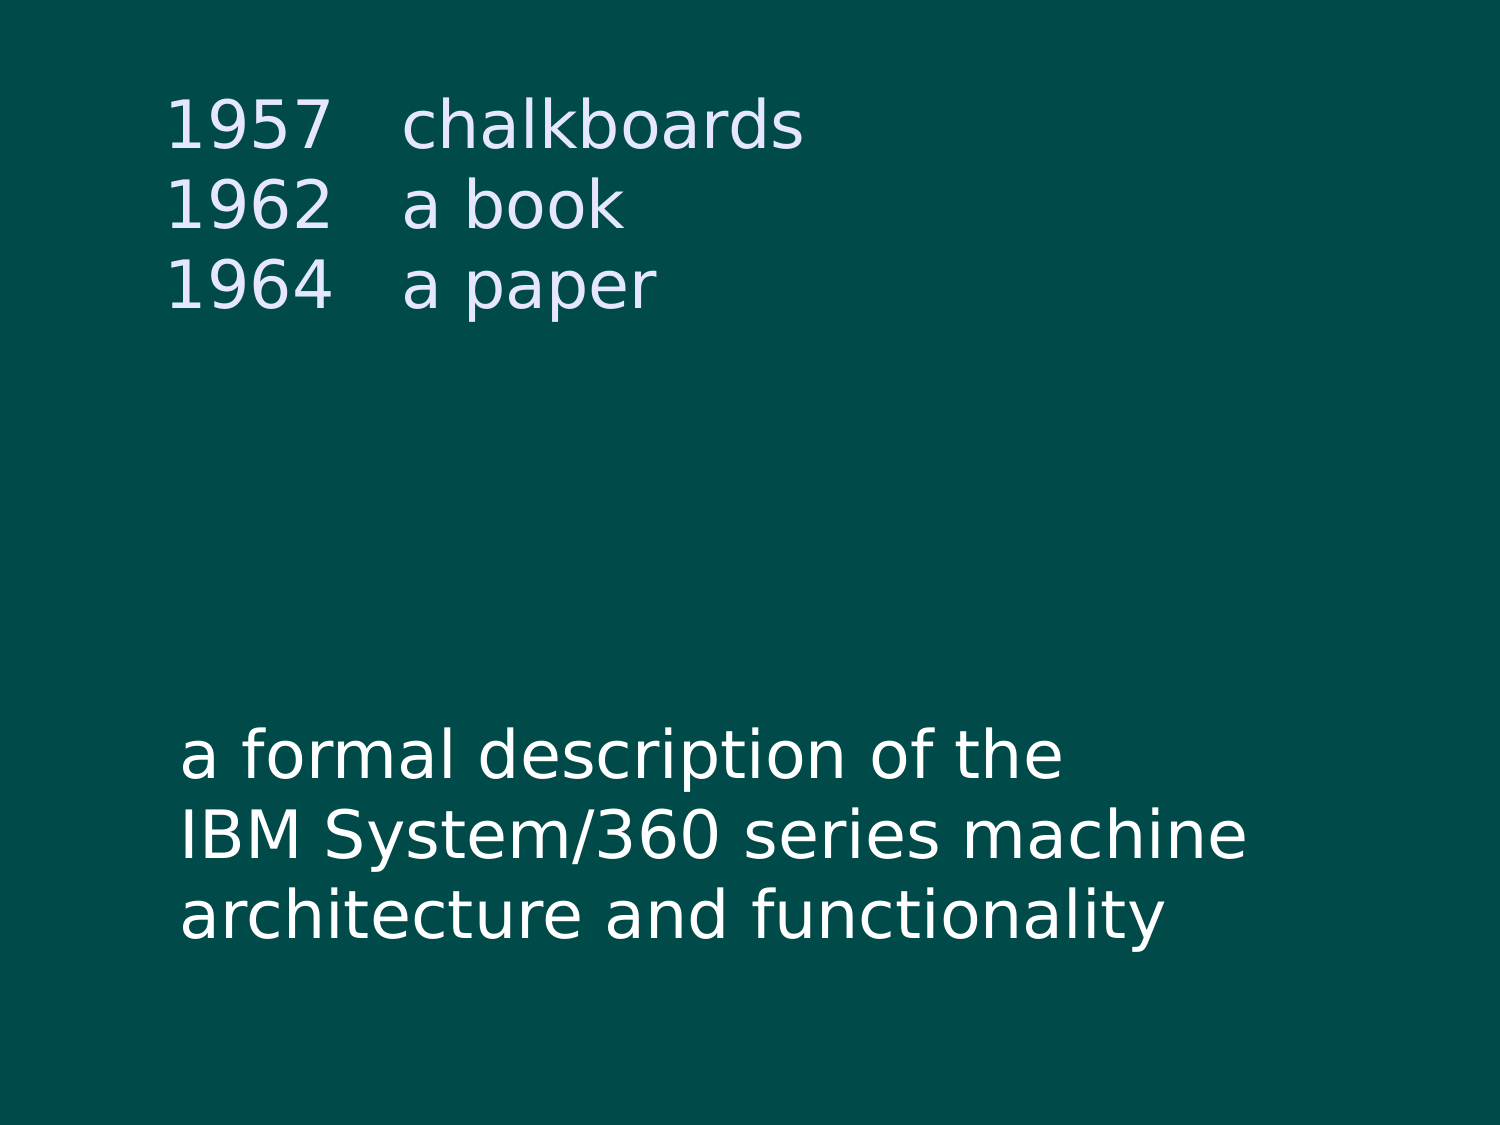

1957
1962
1964
chalkboards
a book
a paper
a formal description of the
IBM System/360 series machine architecture and functionality